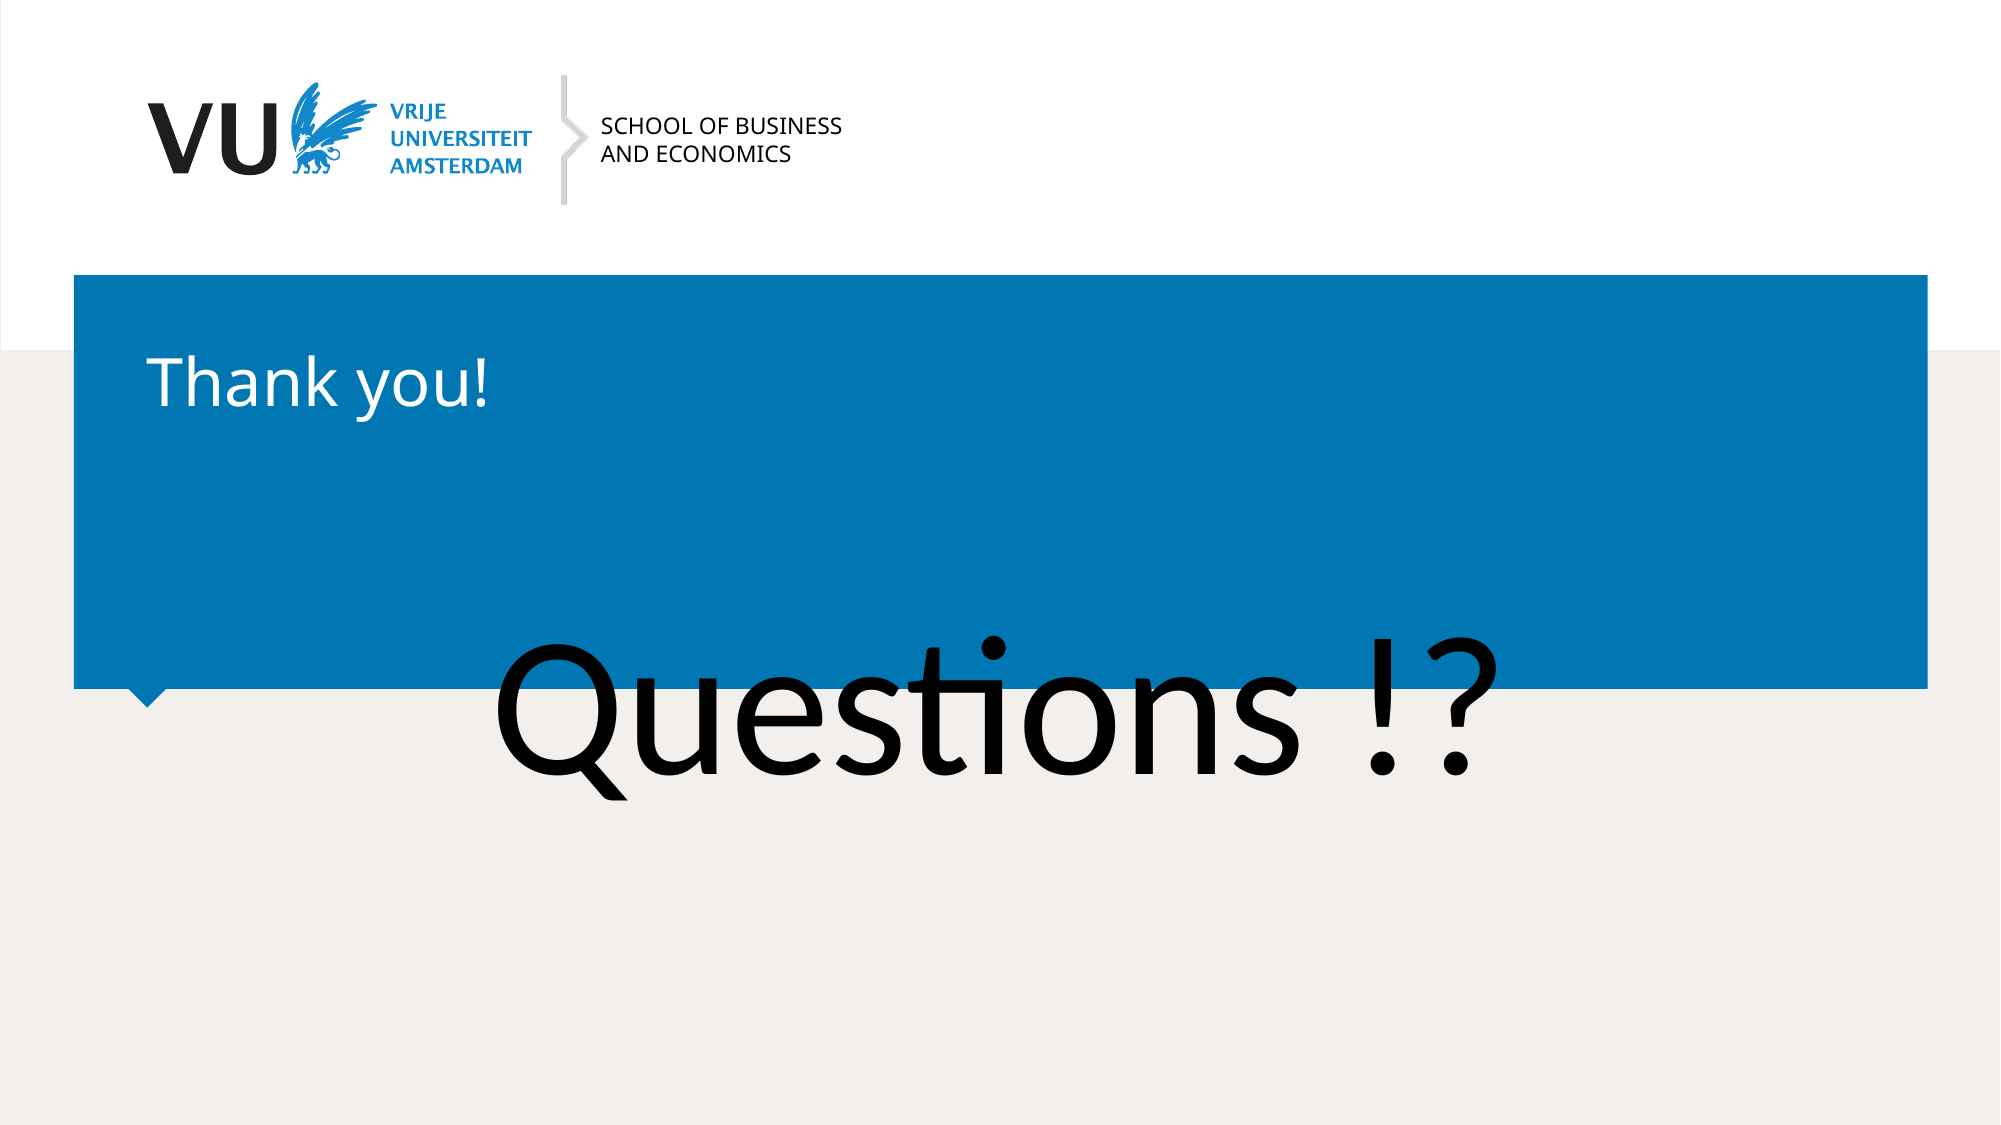

School of business
And economics
# Thank you!
Questions !?